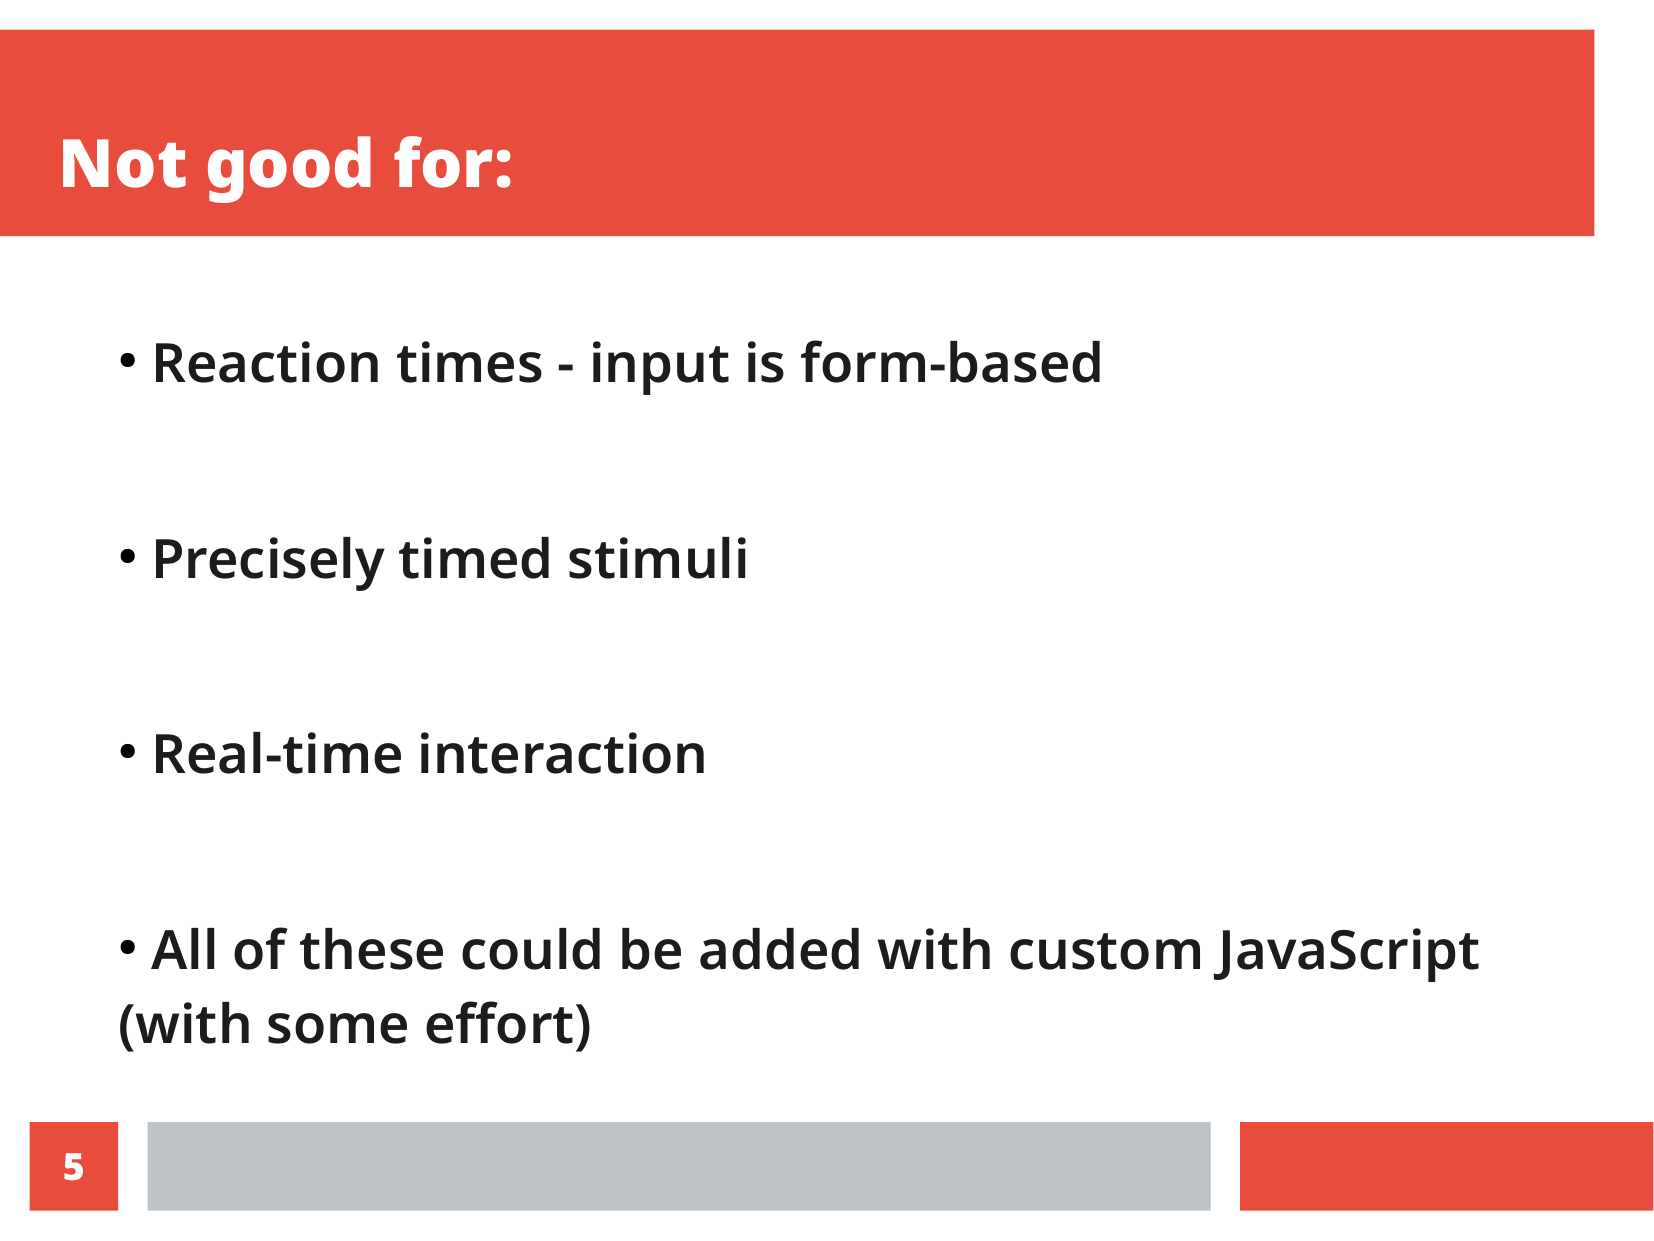

# Not good for:
 Reaction times - input is form-based
 Precisely timed stimuli
 Real-time interaction
 All of these could be added with custom JavaScript (with some effort)
5